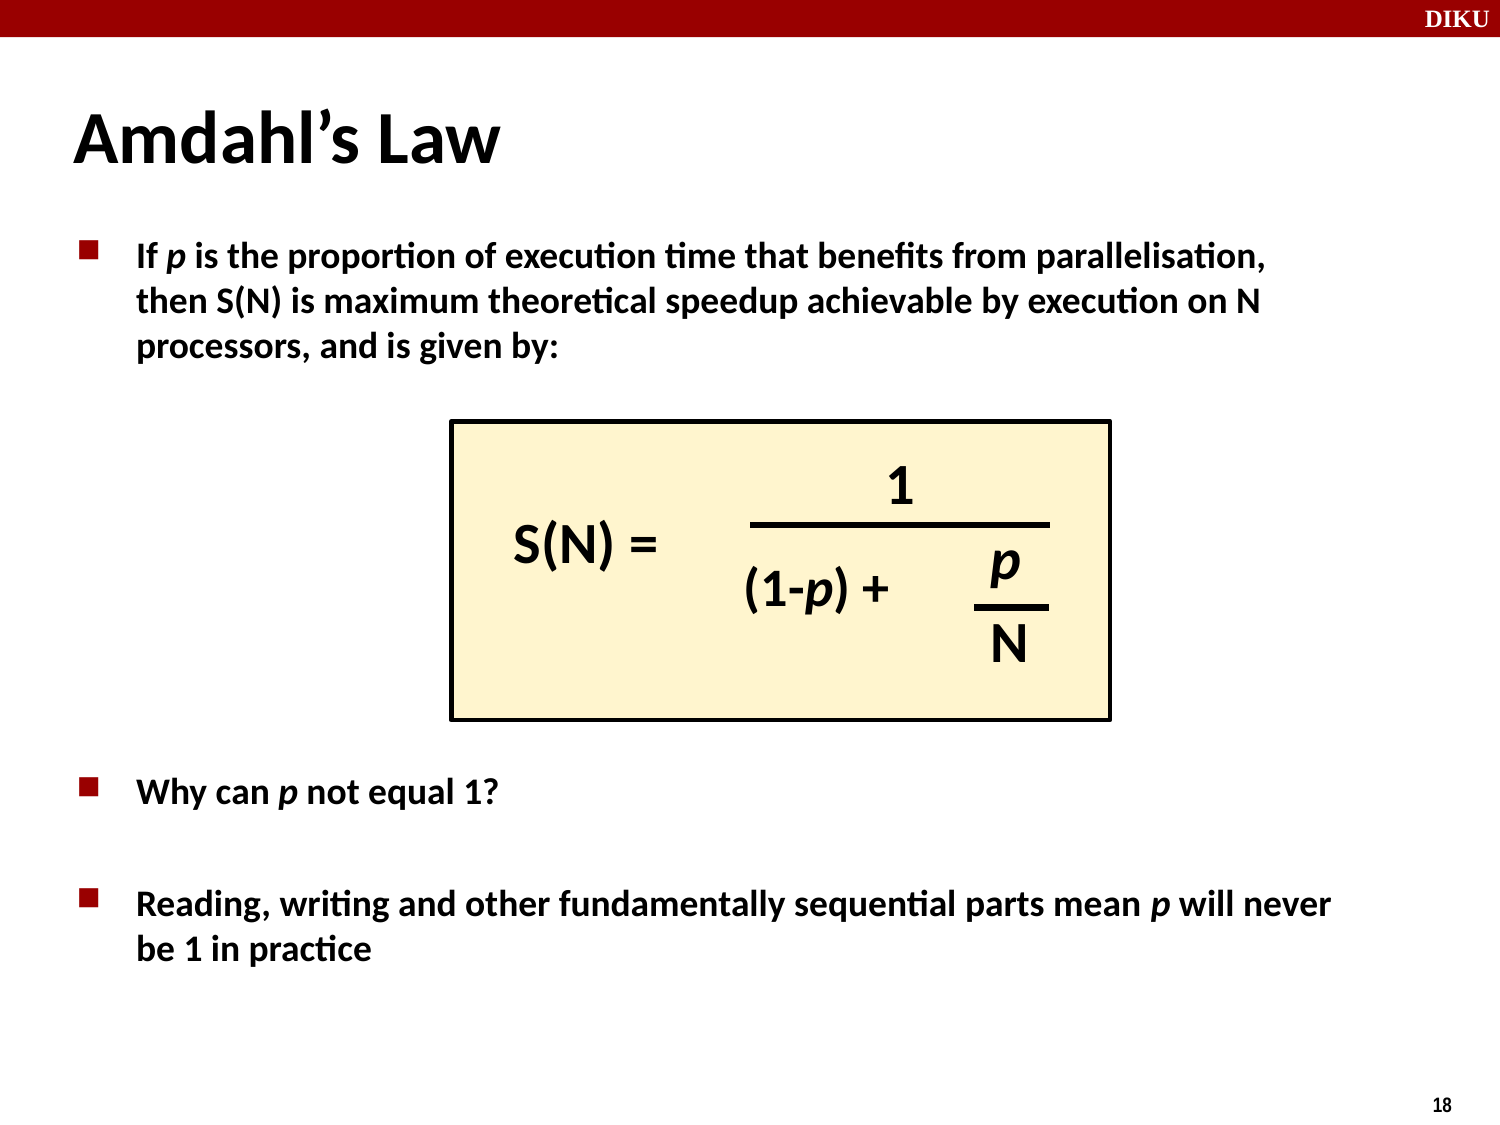

Amdahl’s Law
If p is the proportion of execution time that benefits from parallelisation, then S(N) is maximum theoretical speedup achievable by execution on N processors, and is given by:
Why can p not equal 1?
Reading, writing and other fundamentally sequential parts mean p will never be 1 in practice
1
S(N) =
p
(1-p) +
N